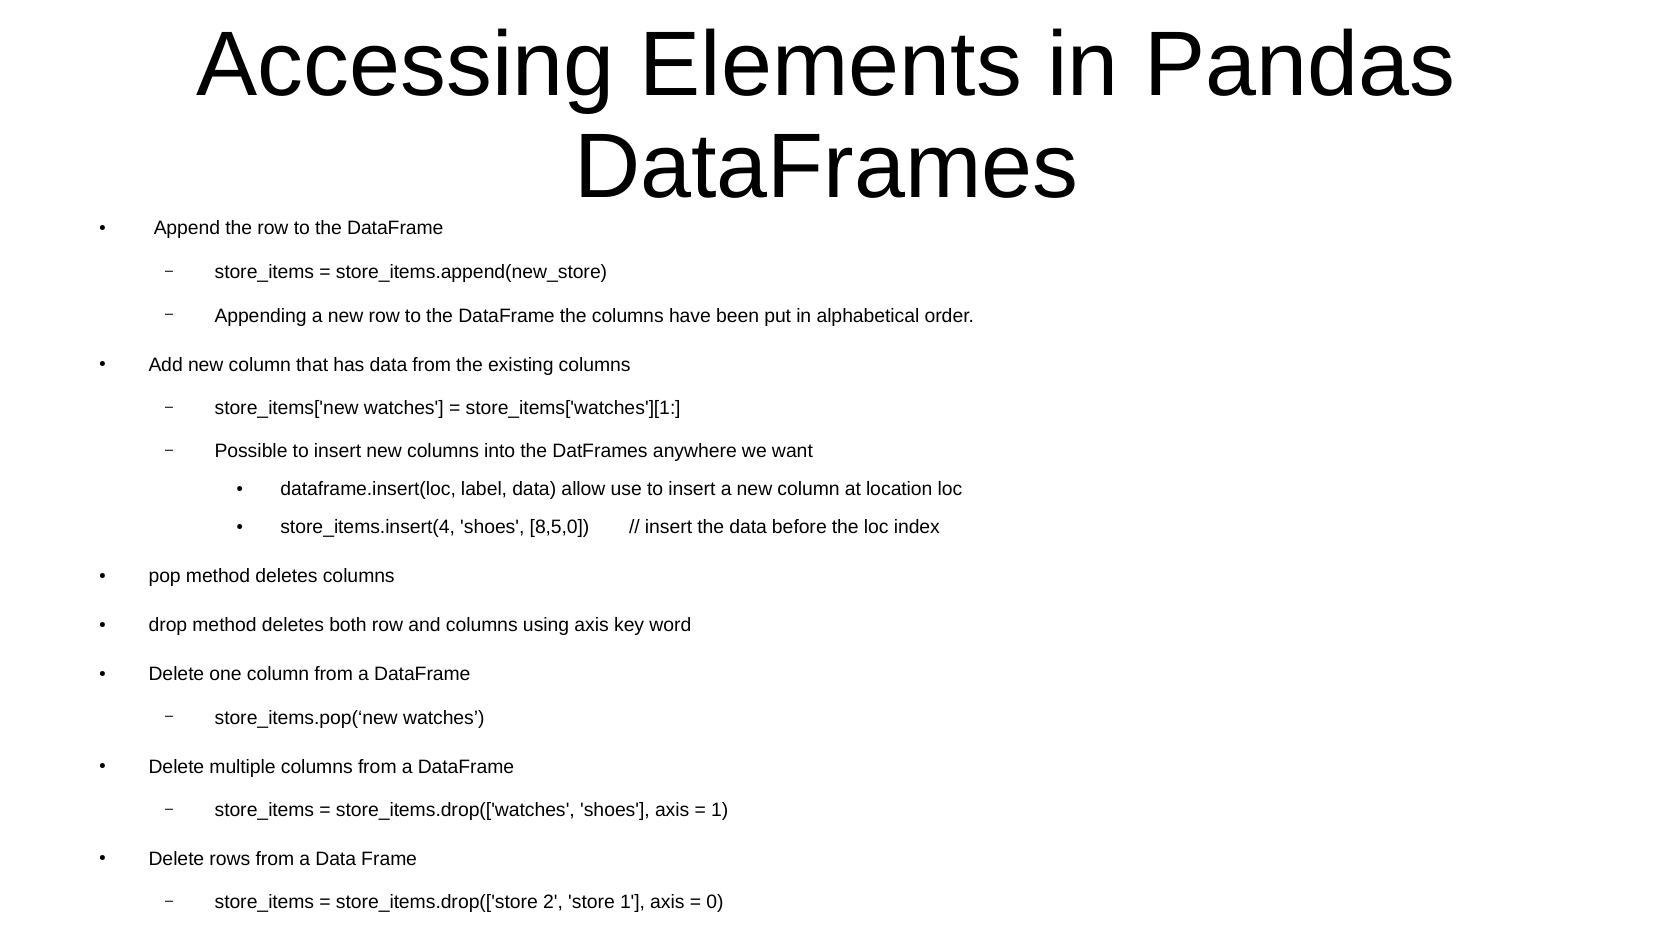

# Accessing Elements in Pandas DataFrames
 Append the row to the DataFrame
store_items = store_items.append(new_store)
Appending a new row to the DataFrame the columns have been put in alphabetical order.
Add new column that has data from the existing columns
store_items['new watches'] = store_items['watches'][1:]
Possible to insert new columns into the DatFrames anywhere we want
dataframe.insert(loc, label, data) allow use to insert a new column at location loc
store_items.insert(4, 'shoes', [8,5,0])		// insert the data before the loc index
pop method deletes columns
drop method deletes both row and columns using axis key word
Delete one column from a DataFrame
store_items.pop(‘new watches’)
Delete multiple columns from a DataFrame
store_items = store_items.drop(['watches', 'shoes'], axis = 1)
Delete rows from a Data Frame
store_items = store_items.drop(['store 2', 'store 1'], axis = 0)